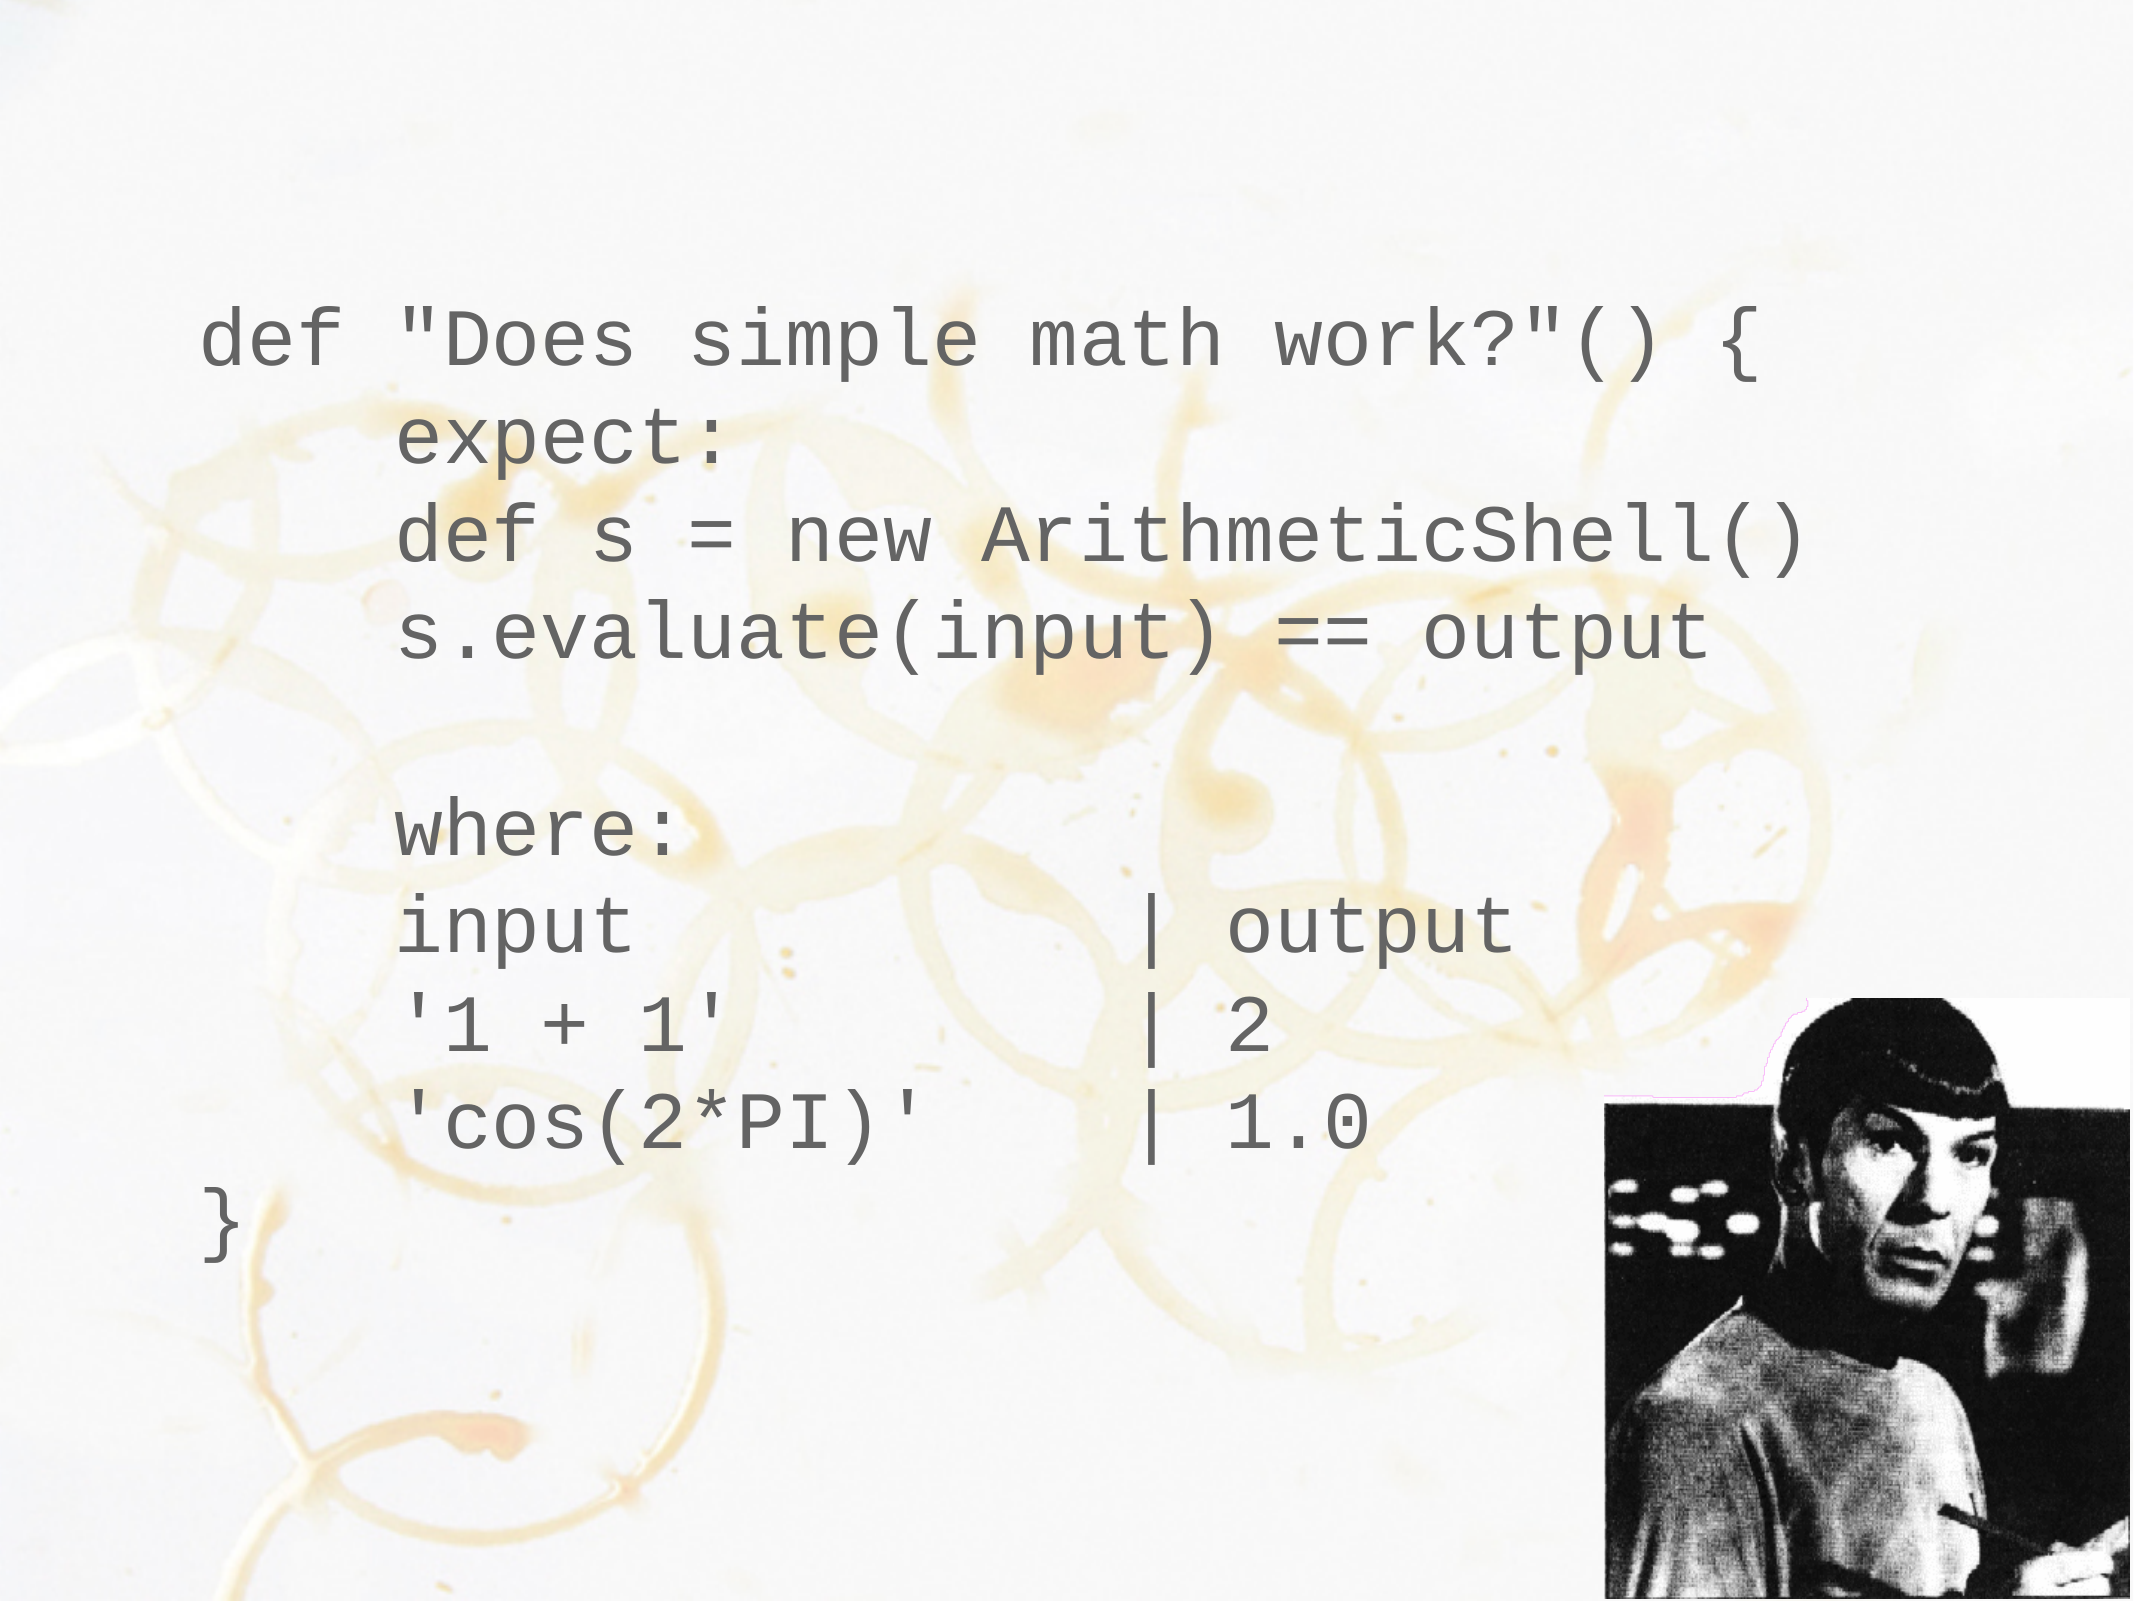

# def "Does simple math work?"() { expect: def s = new ArithmeticShell() s.evaluate(input) == output where: input | output '1 + 1' | 2 'cos(2*PI)' | 1.0 }
20